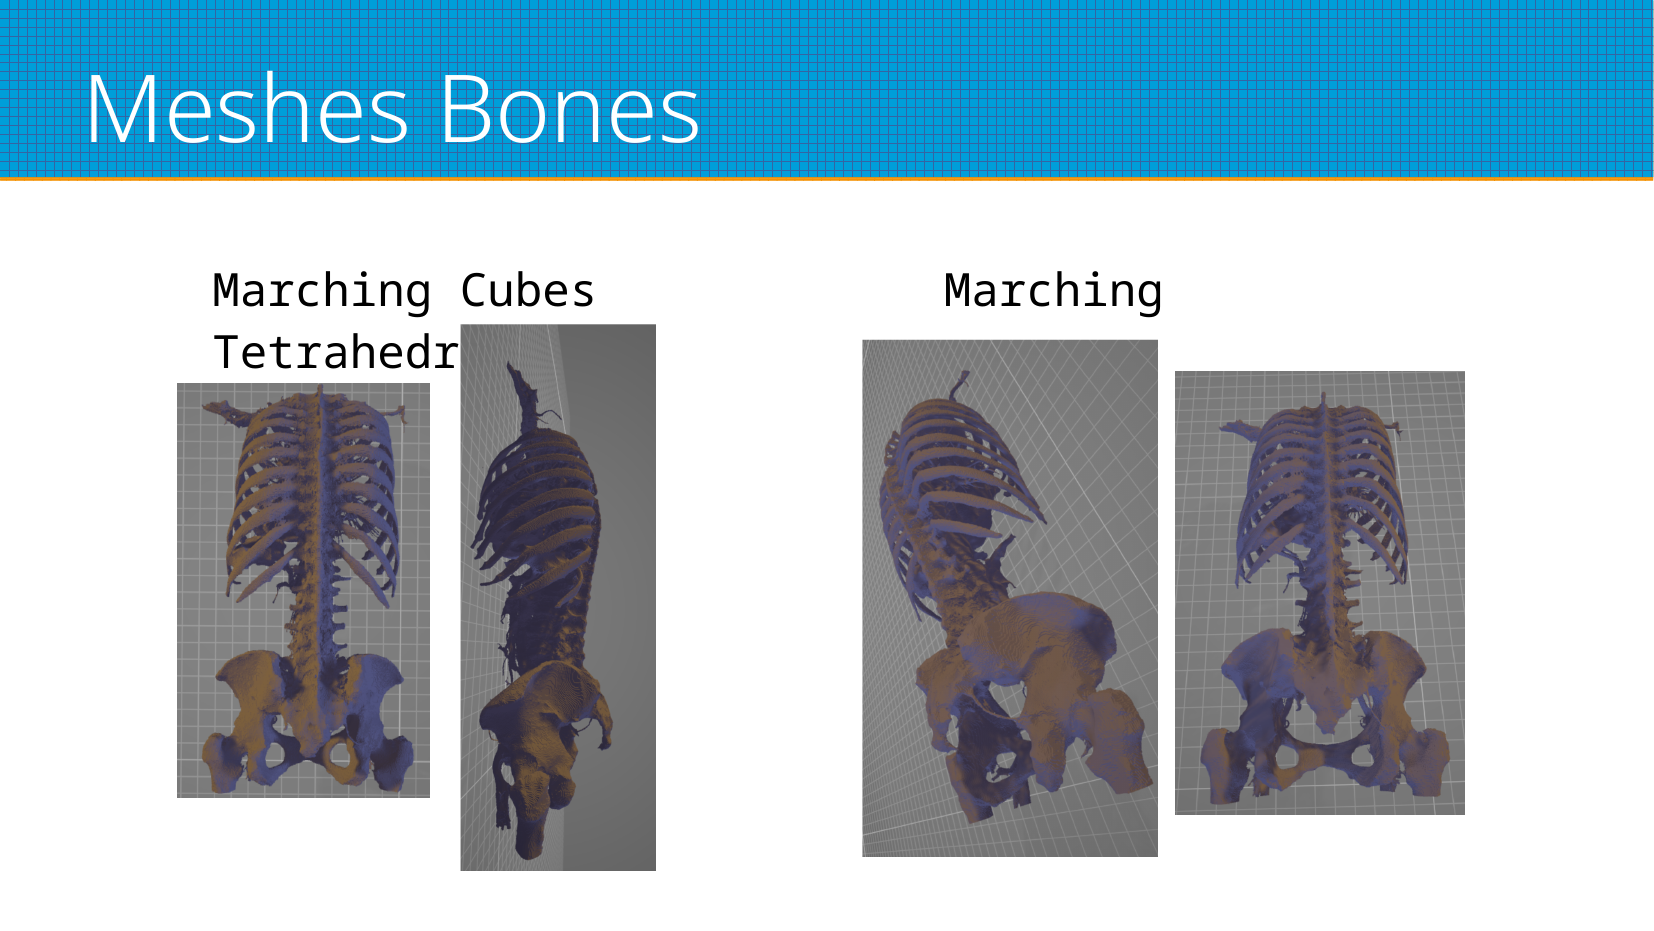

# Meshes Bones
Marching Cubes Marching Tetrahedra